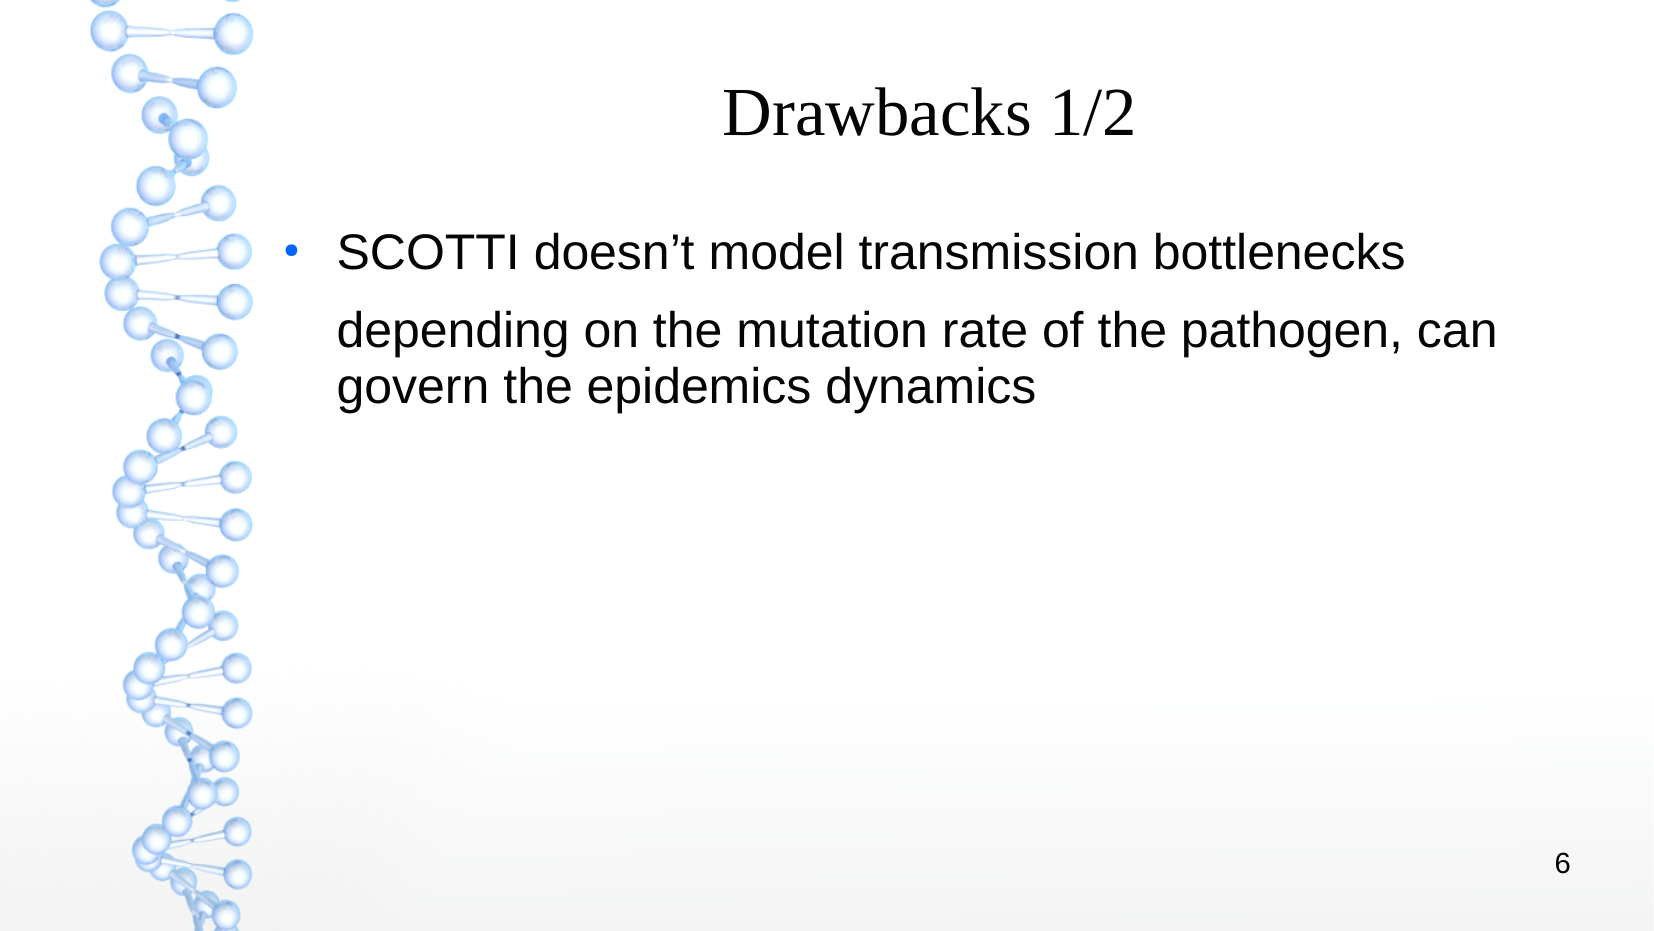

# Drawbacks 1/2
SCOTTI doesn’t model transmission bottlenecks
depending on the mutation rate of the pathogen, can govern the epidemics dynamics
6